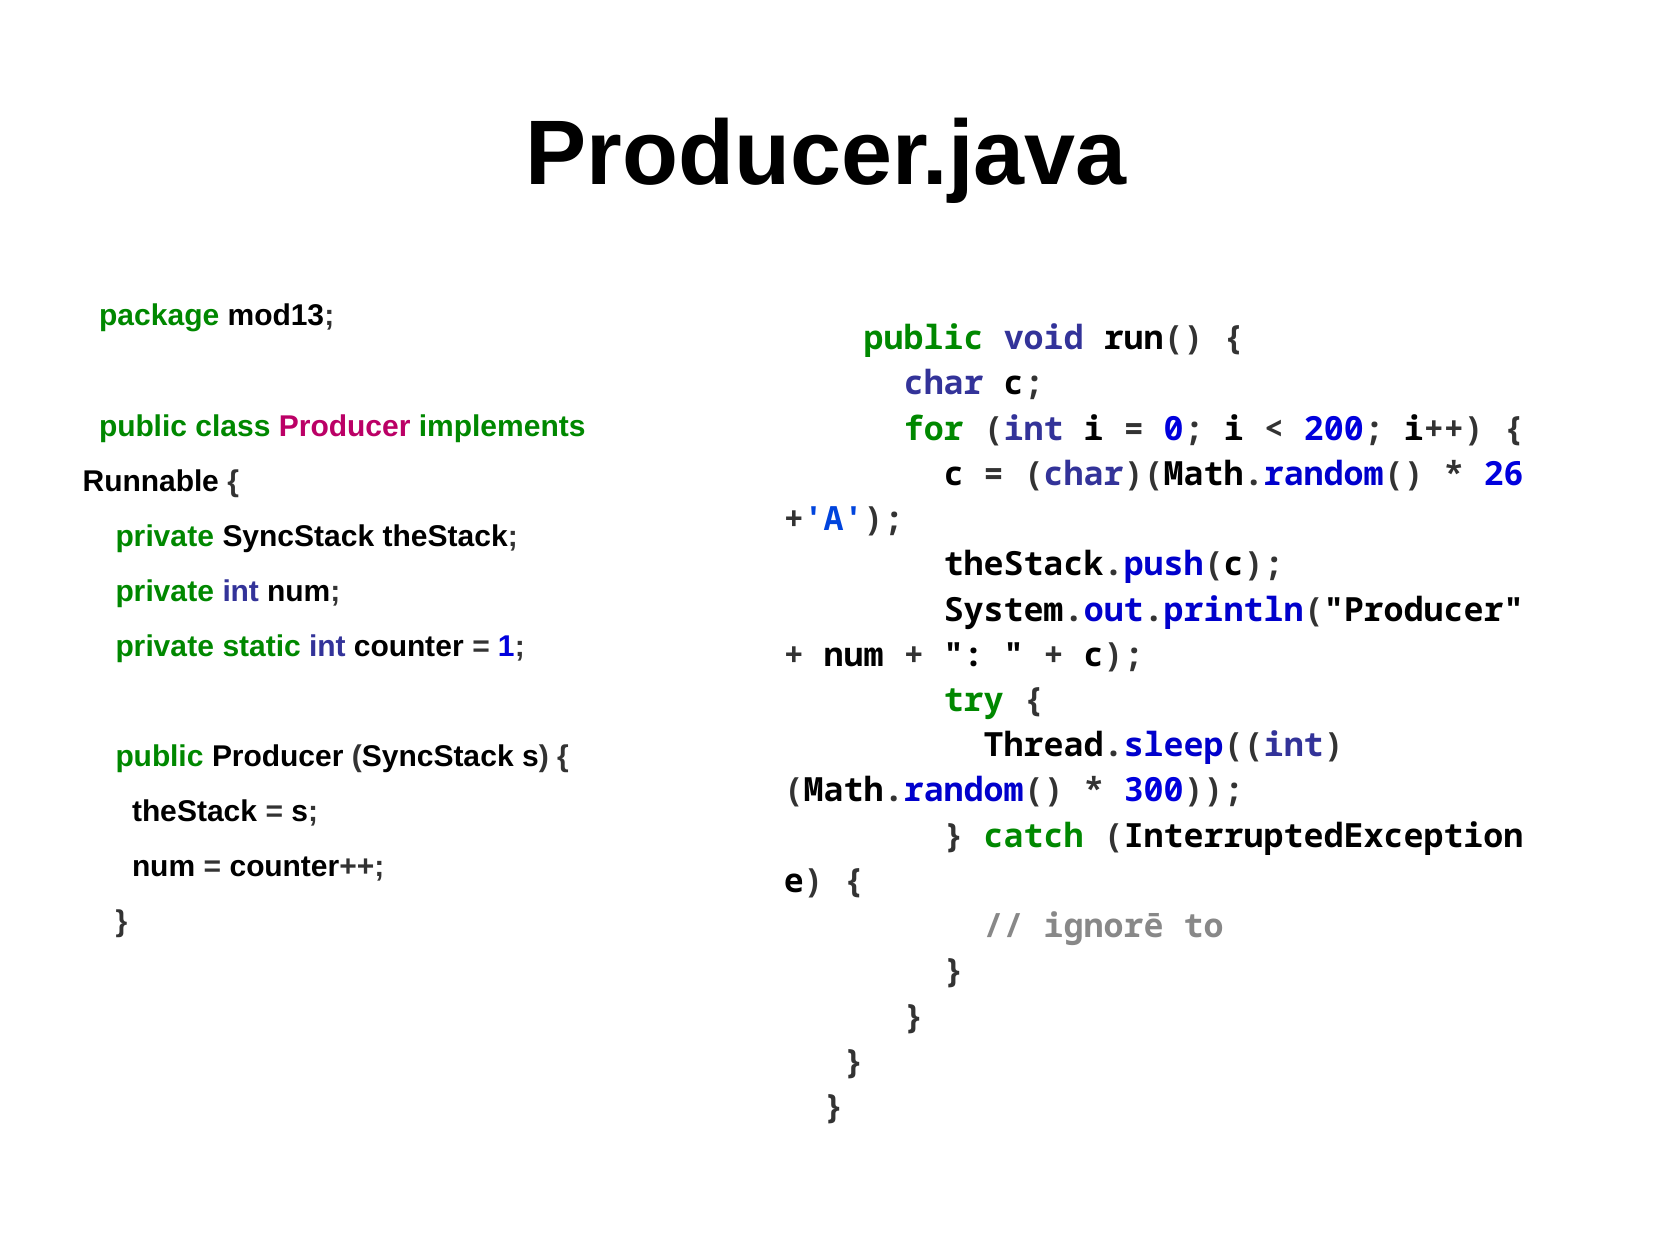

# Producer.java
 package mod13;
 public class Producer implements
Runnable {
 private SyncStack theStack;
 private int num;
 private static int counter = 1;
 public Producer (SyncStack s) {
 theStack = s;
 num = counter++;
 }
 public void run() {
 char c;
 for (int i = 0; i < 200; i++) {
 c = (char)(Math.random() * 26 +'A');
 theStack.push(c);
 System.out.println("Producer" + num + ": " + c);
 try {
 Thread.sleep((int)(Math.random() * 300));
 } catch (InterruptedException e) {
 // ignorē to
 }
 }
 }
 }